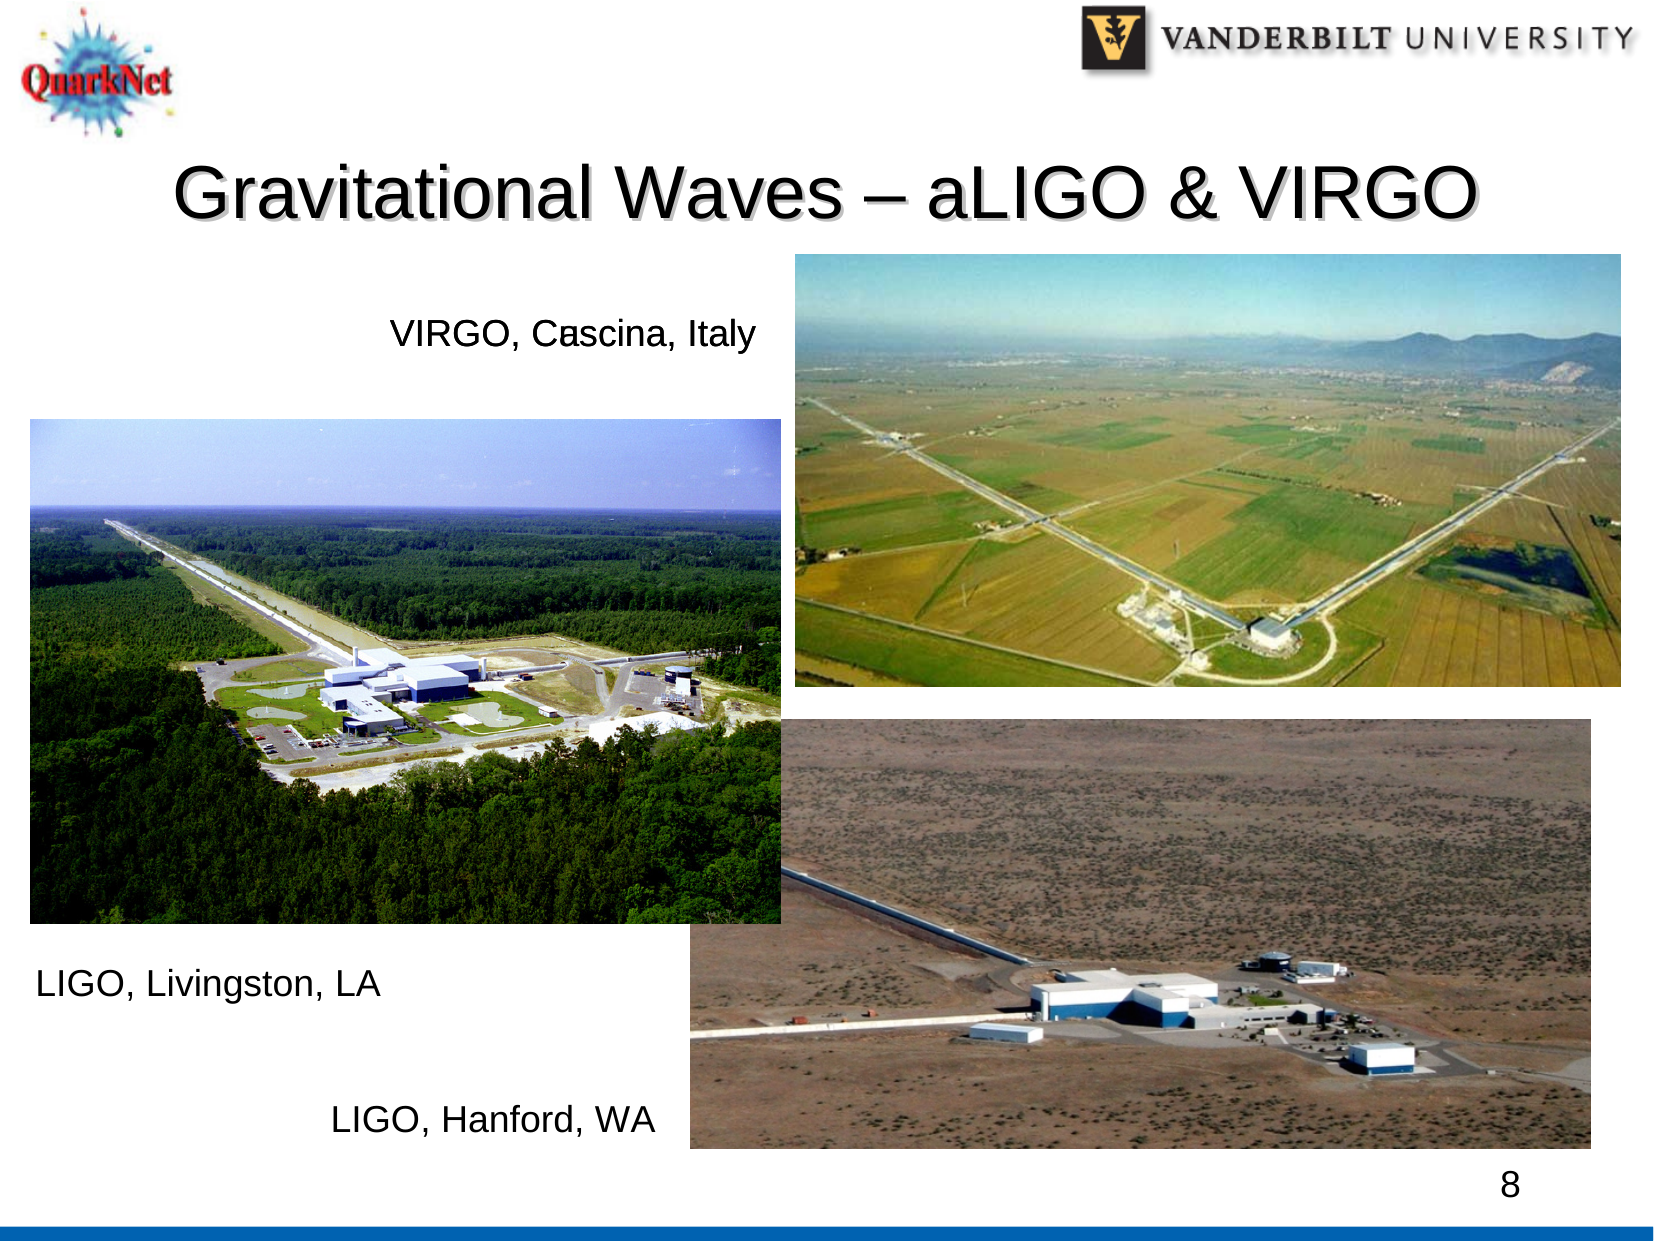

# Gravitational Waves – aLIGO & VIRGO
VIRGO, Cuscina, Italy
VIRGO, Cascina, Italy
LIGO, Livingston, LA
LIGO, Hanford, WA
8